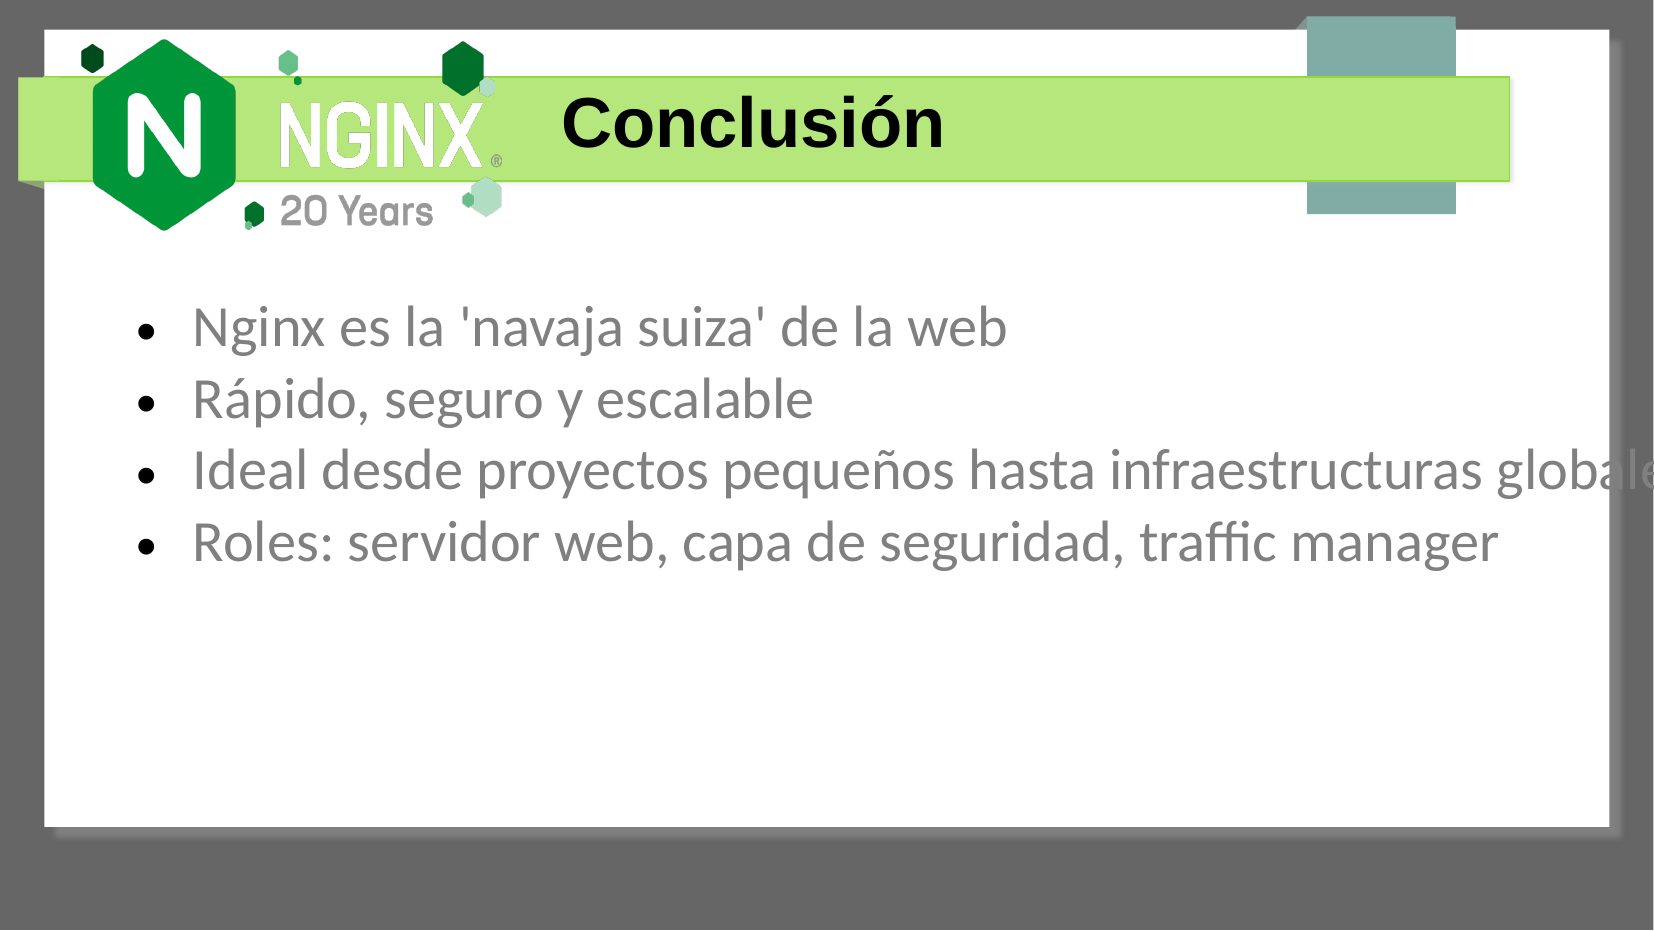

# Conclusión
Nginx es la 'navaja suiza' de la web
Rápido, seguro y escalable
Ideal desde proyectos pequeños hasta infraestructuras globales
Roles: servidor web, capa de seguridad, traffic manager